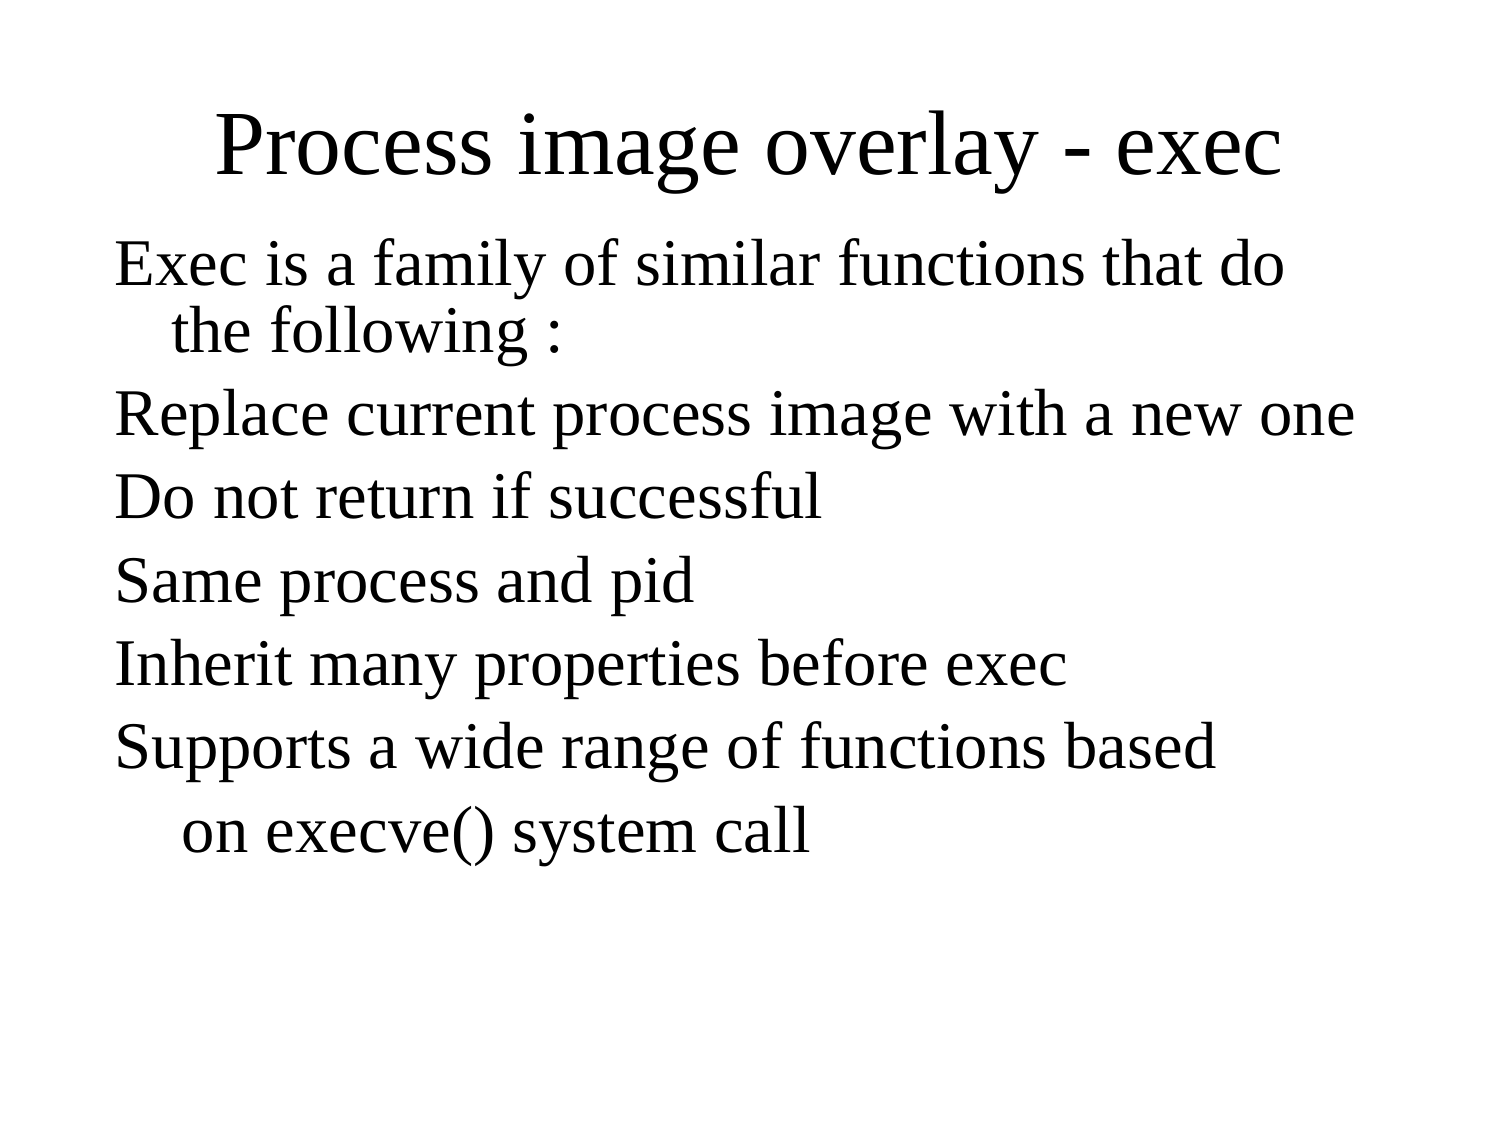

# Process image overlay - exec
Exec is a family of similar functions that do the following :
Replace current process image with a new one
Do not return if successful
Same process and pid
Inherit many properties before exec
Supports a wide range of functions based
 on execve() system call